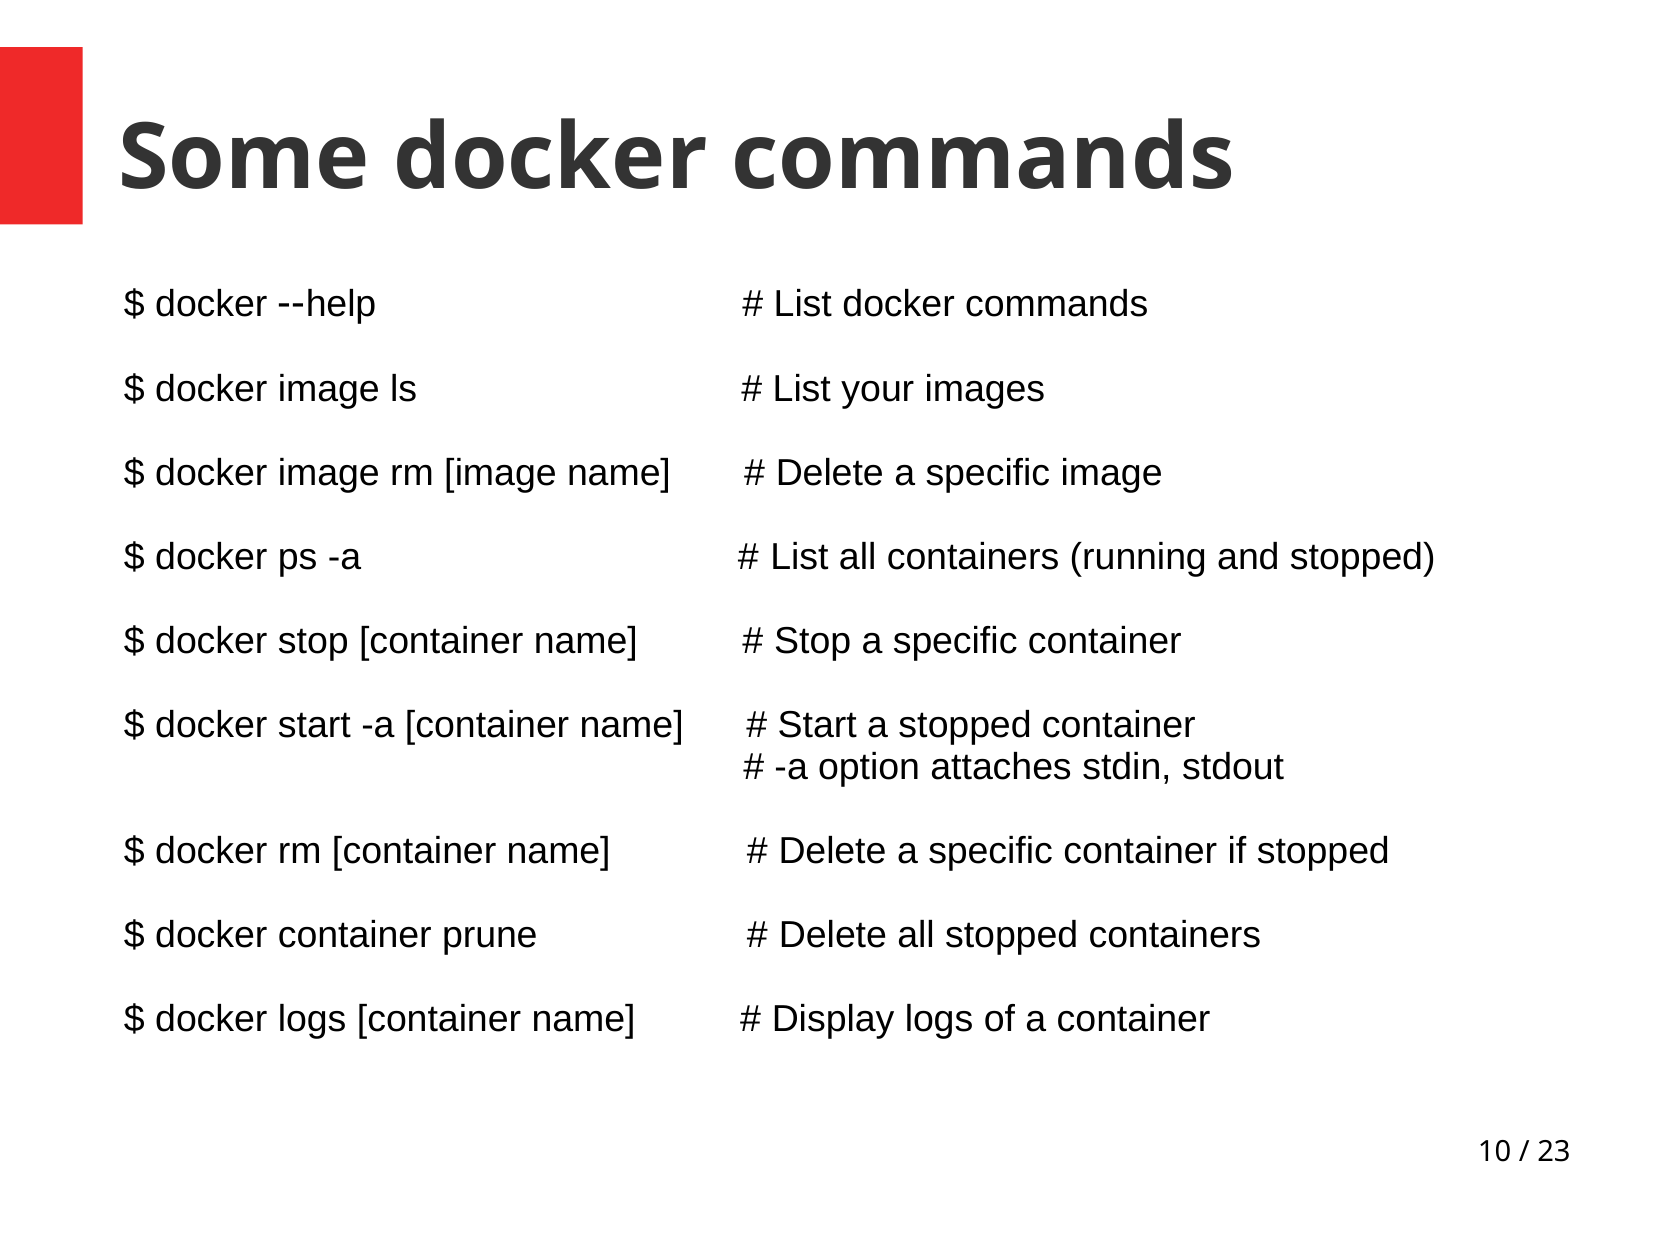

# Some docker commands
$ docker --help # List docker commands
$ docker image ls # List your images
$ docker image rm [image name] # Delete a specific image
$ docker ps -a # List all containers (running and stopped)
$ docker stop [container name] # Stop a specific container
$ docker start -a [container name] # Start a stopped container
 # -a option attaches stdin, stdout
$ docker rm [container name] # Delete a specific container if stopped
$ docker container prune # Delete all stopped containers
$ docker logs [container name] # Display logs of a container
10